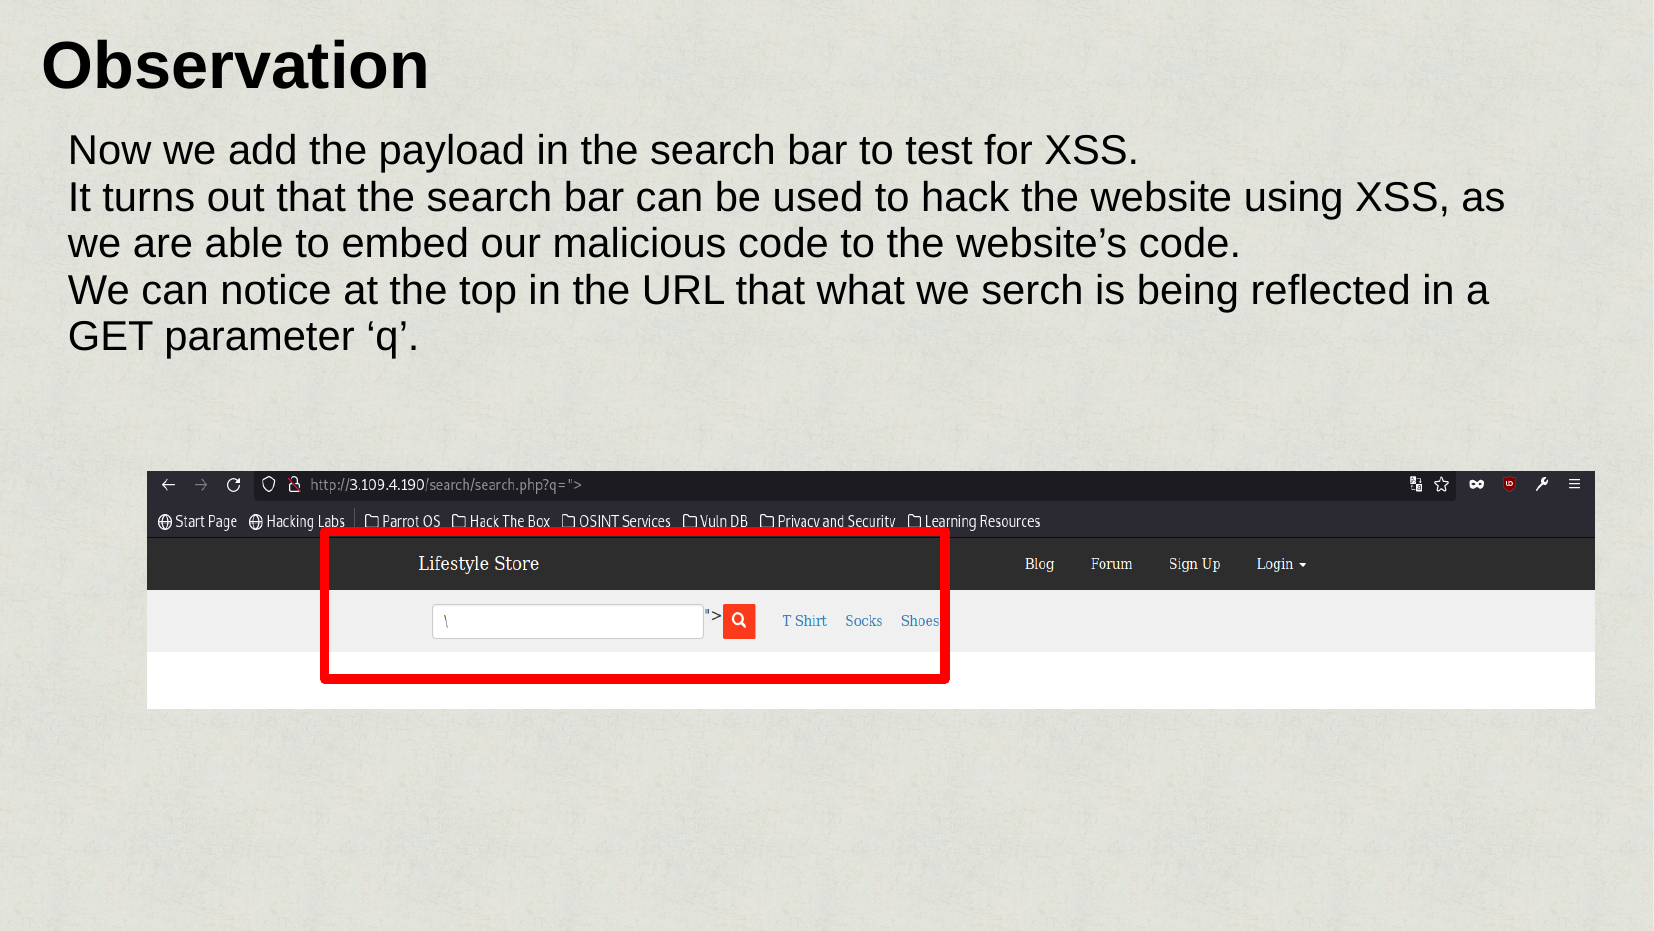

# Observation
Now we add the payload in the search bar to test for XSS.
It turns out that the search bar can be used to hack the website using XSS, as we are able to embed our malicious code to the website’s code.
We can notice at the top in the URL that what we serch is being reflected in a GET parameter ‘q’.